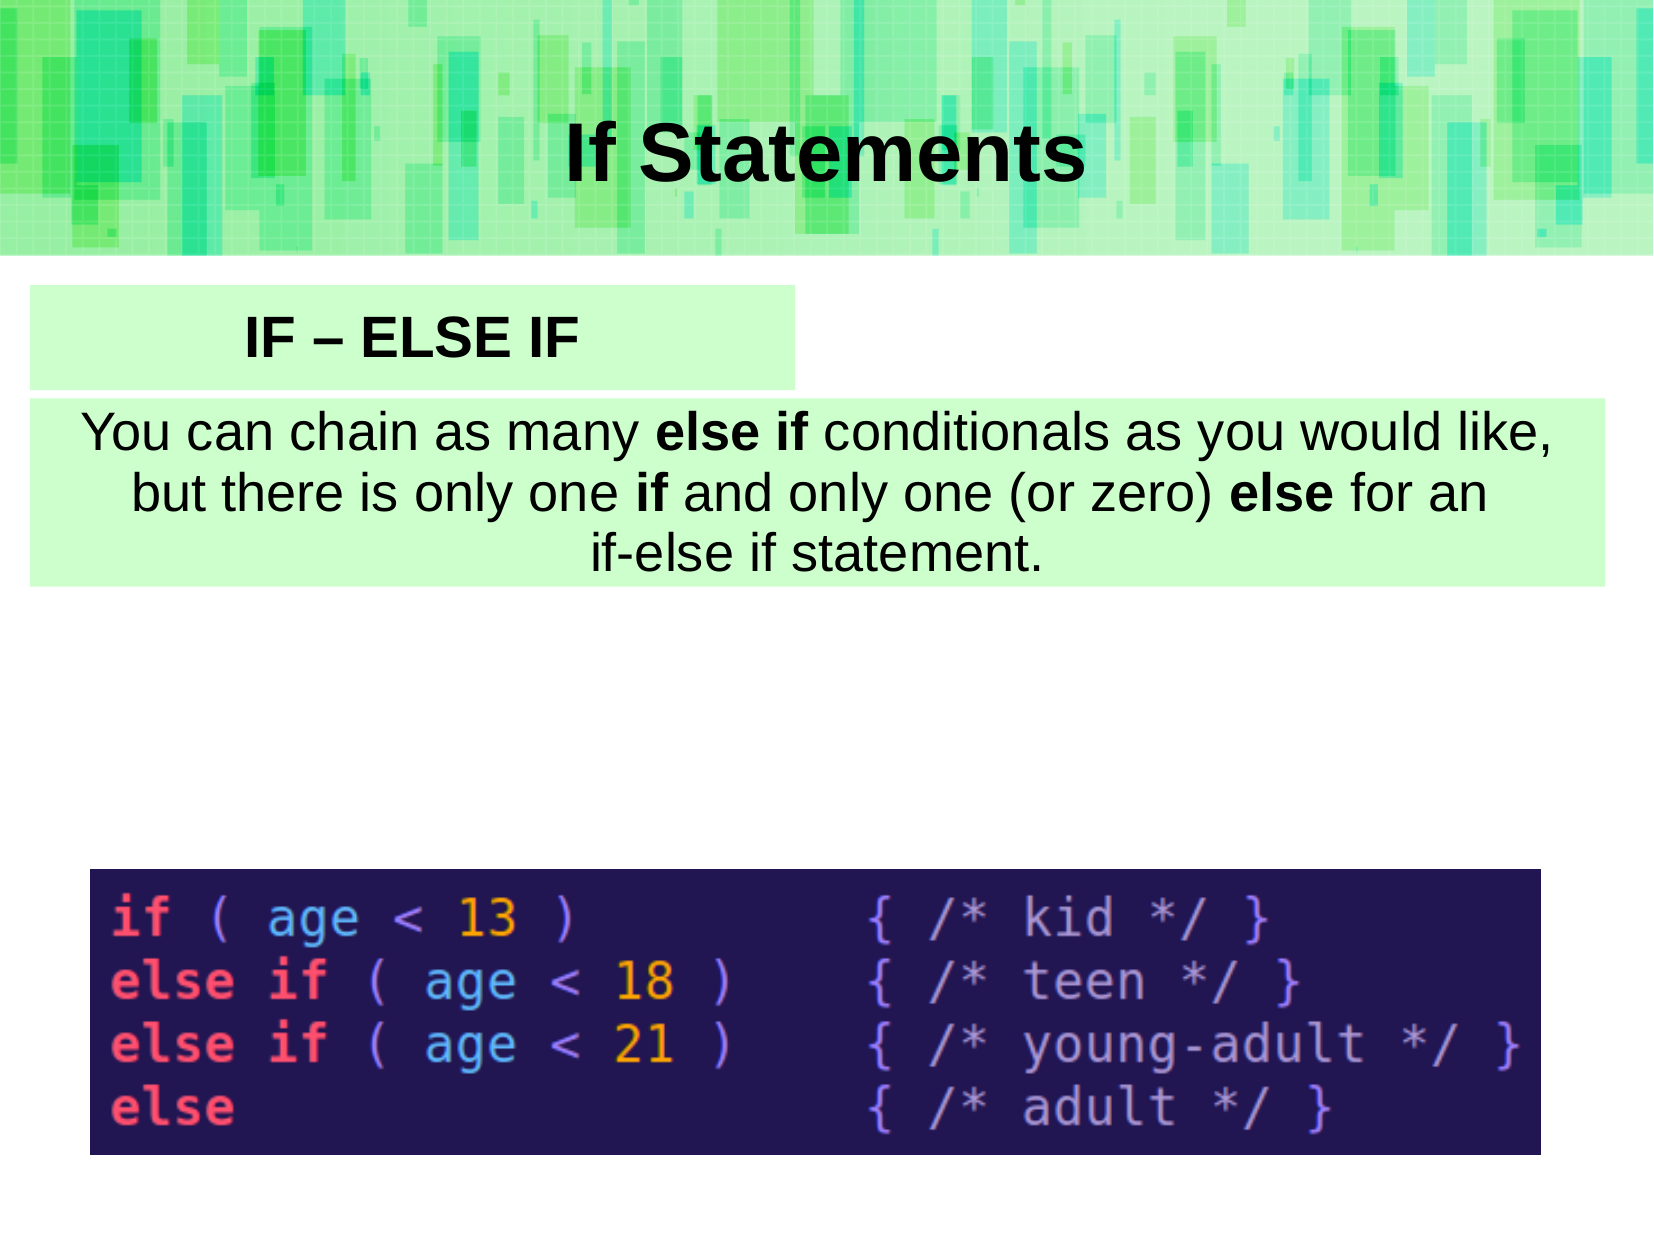

# If Statements
IF – ELSE IF
You can chain as many else if conditionals as you would like, but there is only one if and only one (or zero) else for an
if-else if statement.